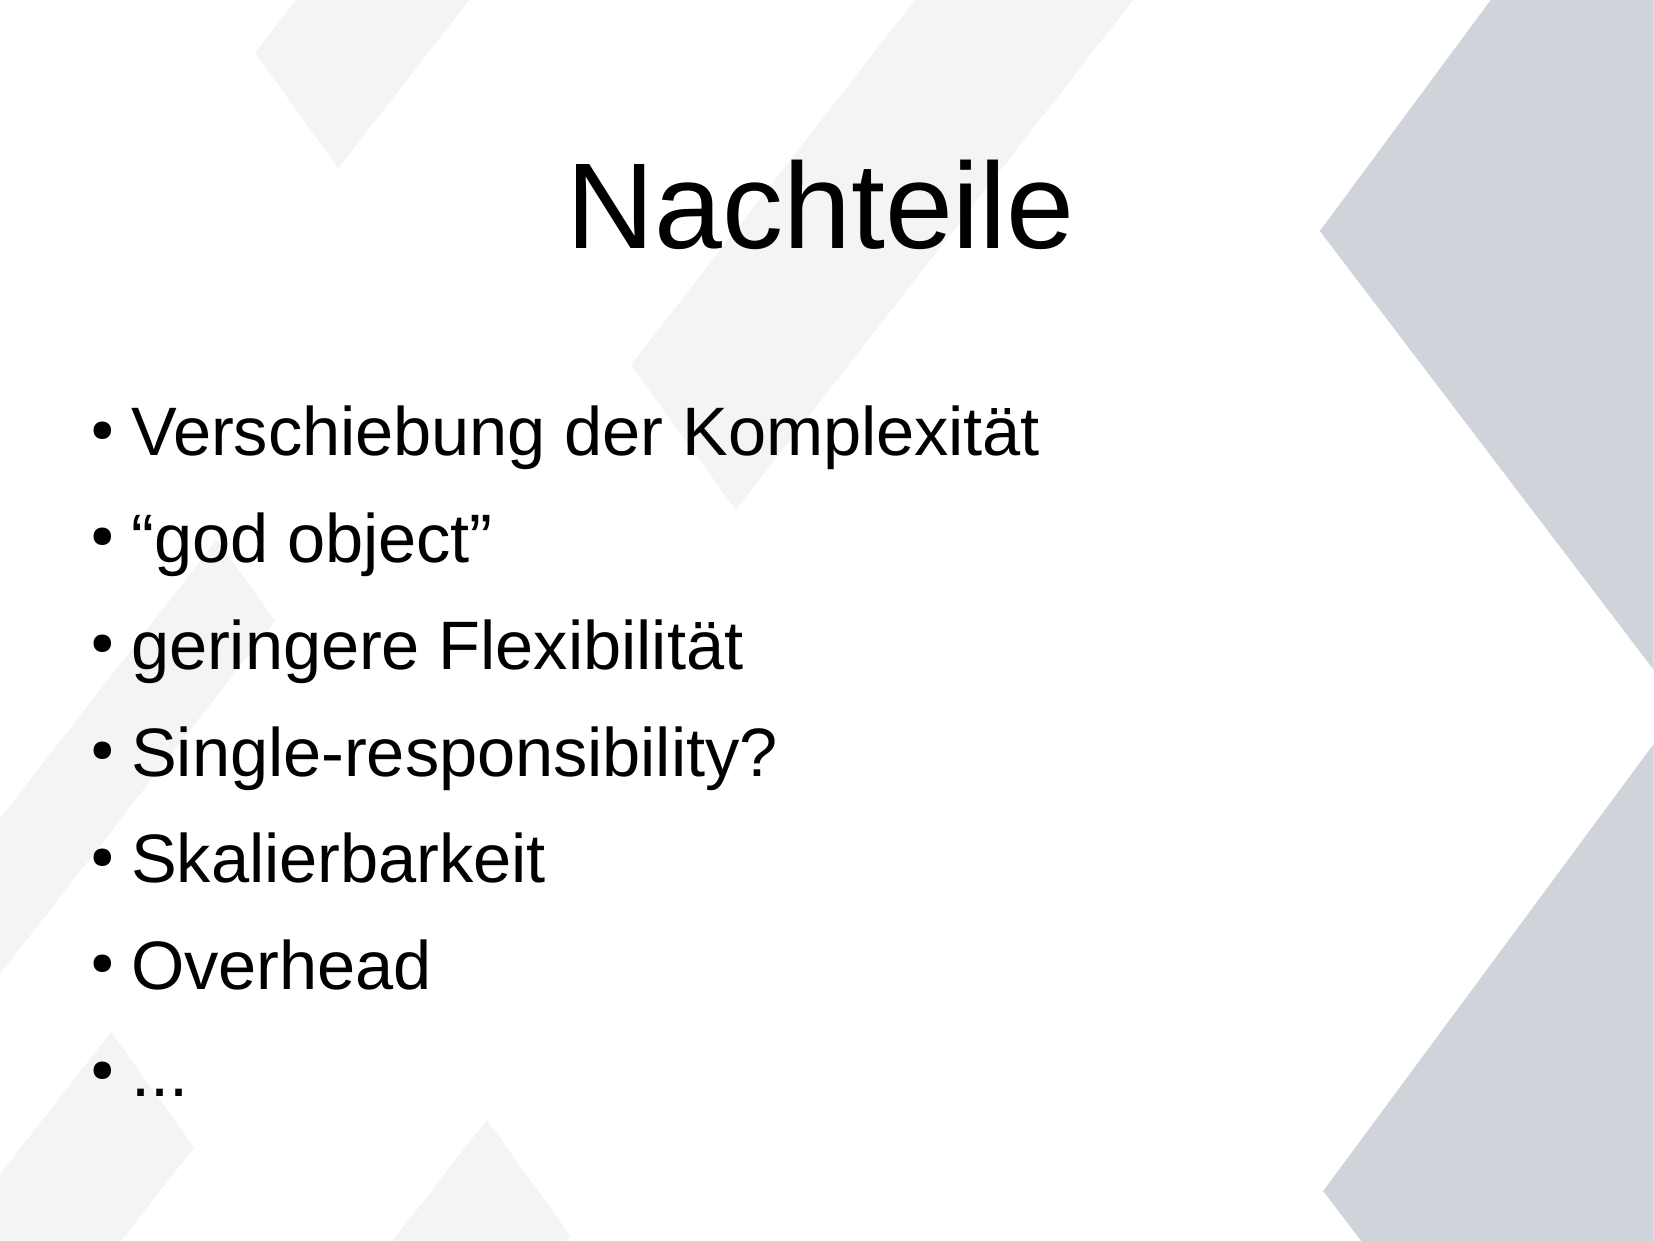

# Nachteile
Verschiebung der Komplexität
“god object”
geringere Flexibilität
Single-responsibility?
Skalierbarkeit
Overhead
...